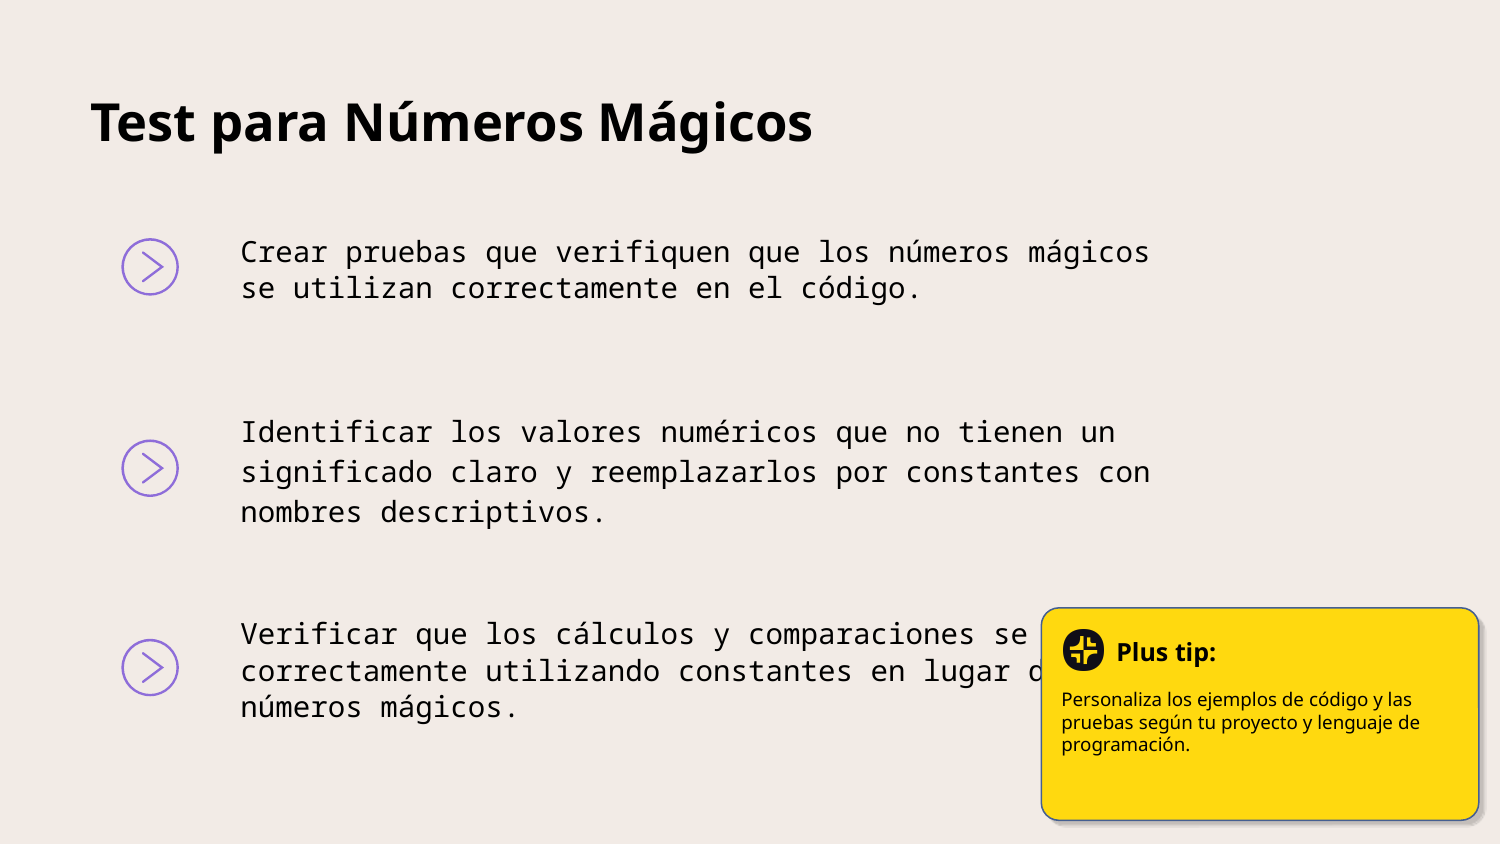

Test para Números Mágicos
Crear pruebas que verifiquen que los números mágicos se utilizan correctamente en el código.
Identificar los valores numéricos que no tienen un significado claro y reemplazarlos por constantes con nombres descriptivos.
# Verificar que los cálculos y comparaciones se realicen correctamente utilizando constantes en lugar de números mágicos.
Personaliza los ejemplos de código y las pruebas según tu proyecto y lenguaje de programación.
Plus tip: